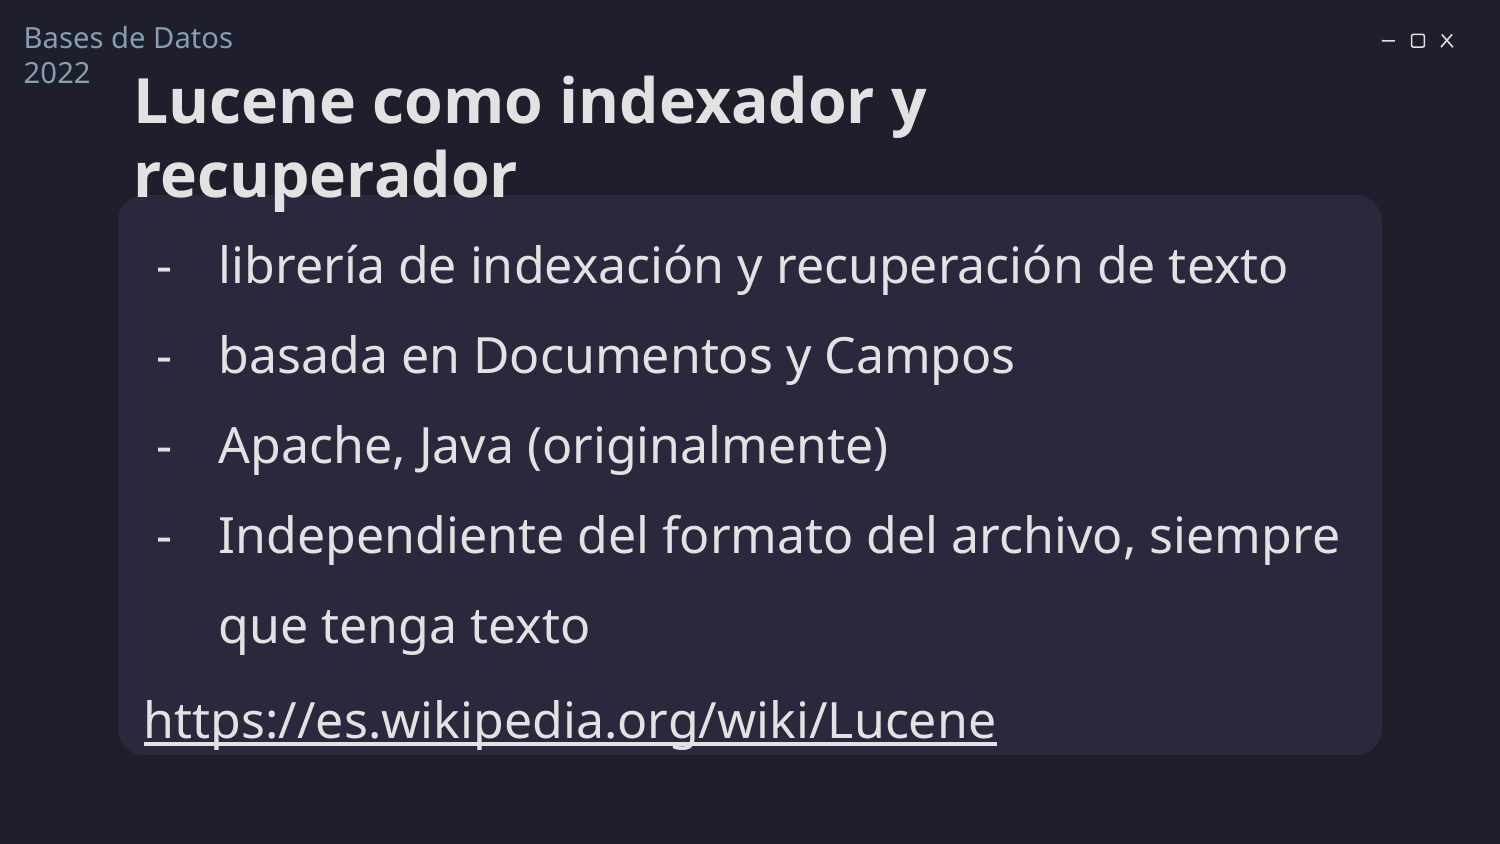

# Lucene como indexador y recuperador
librería de indexación y recuperación de texto
basada en Documentos y Campos
Apache, Java (originalmente)
Independiente del formato del archivo, siempre que tenga texto
https://es.wikipedia.org/wiki/Lucene